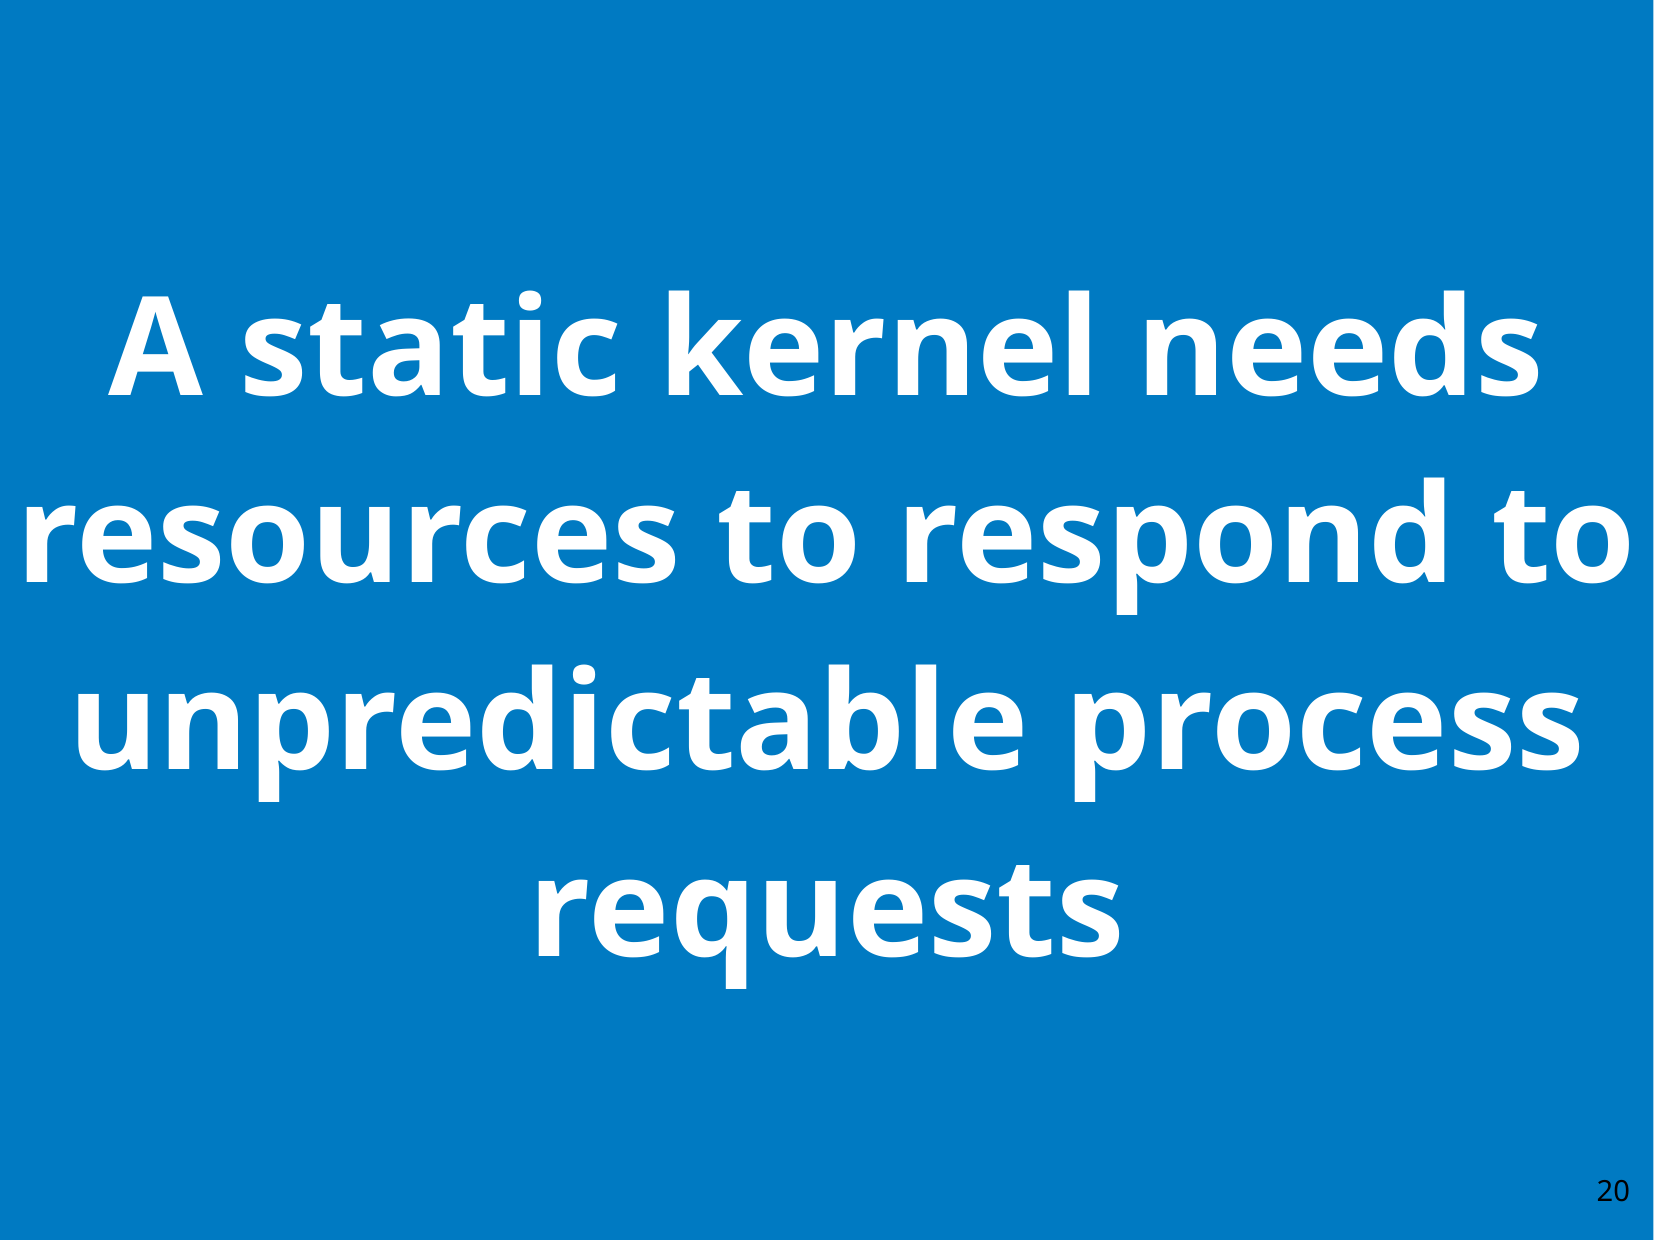

A static kernel needs resources to respond to unpredictable process requests
20